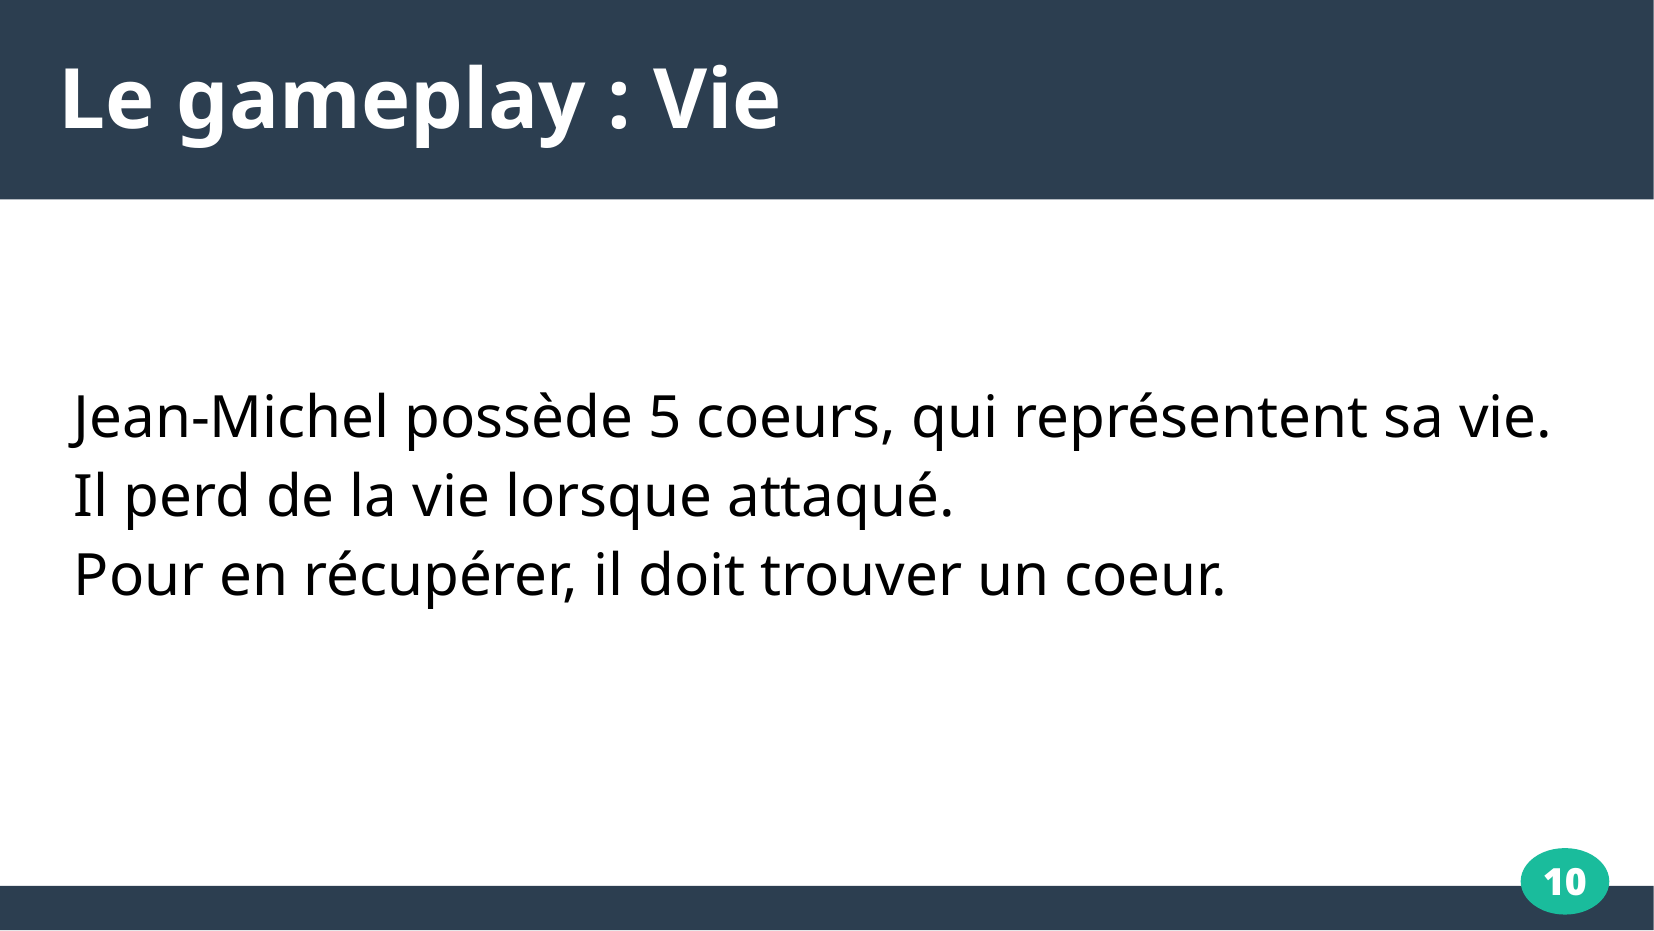

Le gameplay : Vie
Jean-Michel possède 5 coeurs, qui représentent sa vie.
Il perd de la vie lorsque attaqué.
Pour en récupérer, il doit trouver un coeur.
10